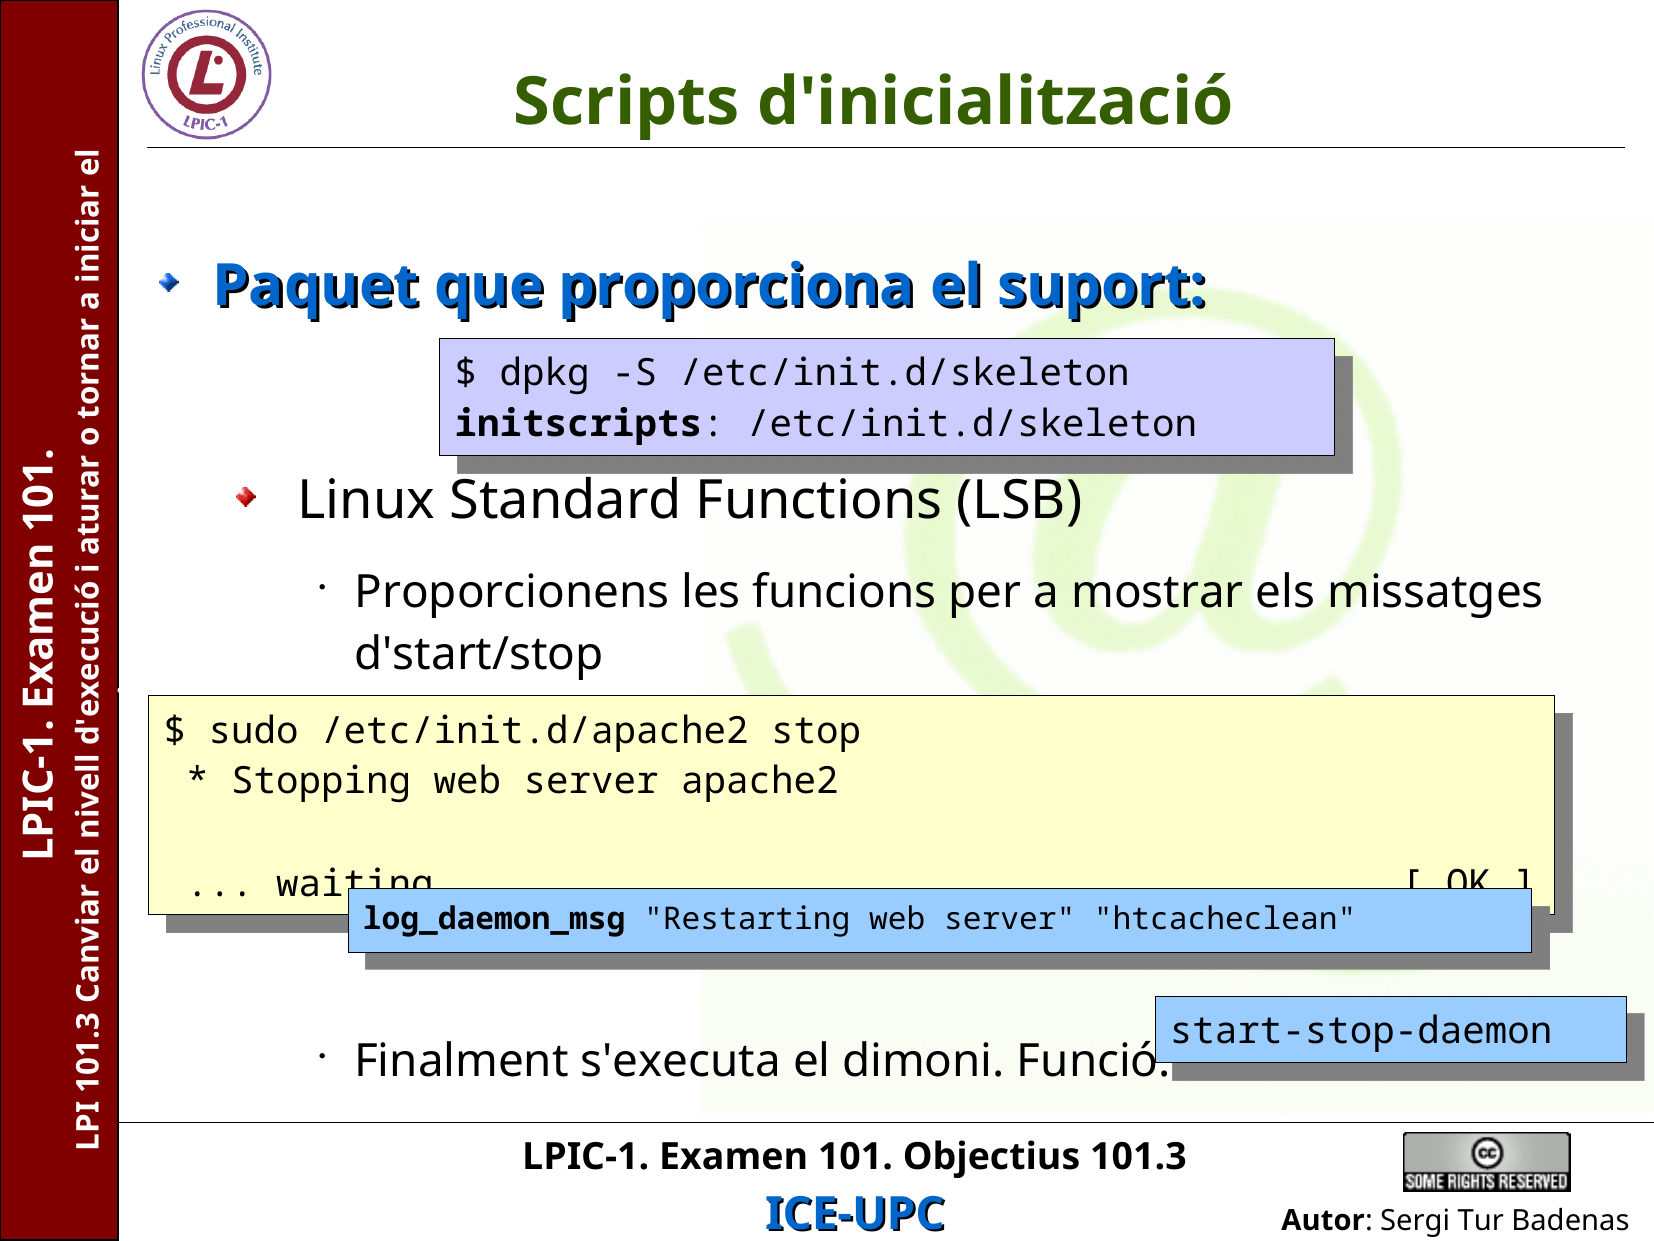

# Scripts d'inicialització
Paquet que proporciona el suport:
 Linux Standard Functions (LSB)
Proporcionens les funcions per a mostrar els missatges d'start/stop
Finalment s'executa el dimoni. Funció:
$ dpkg -S /etc/init.d/skeleton
initscripts: /etc/init.d/skeleton
$ sudo /etc/init.d/apache2 stop
 * Stopping web server apache2
 ... waiting [ OK ]
log_daemon_msg "Restarting web server" "htcacheclean"
start-stop-daemon